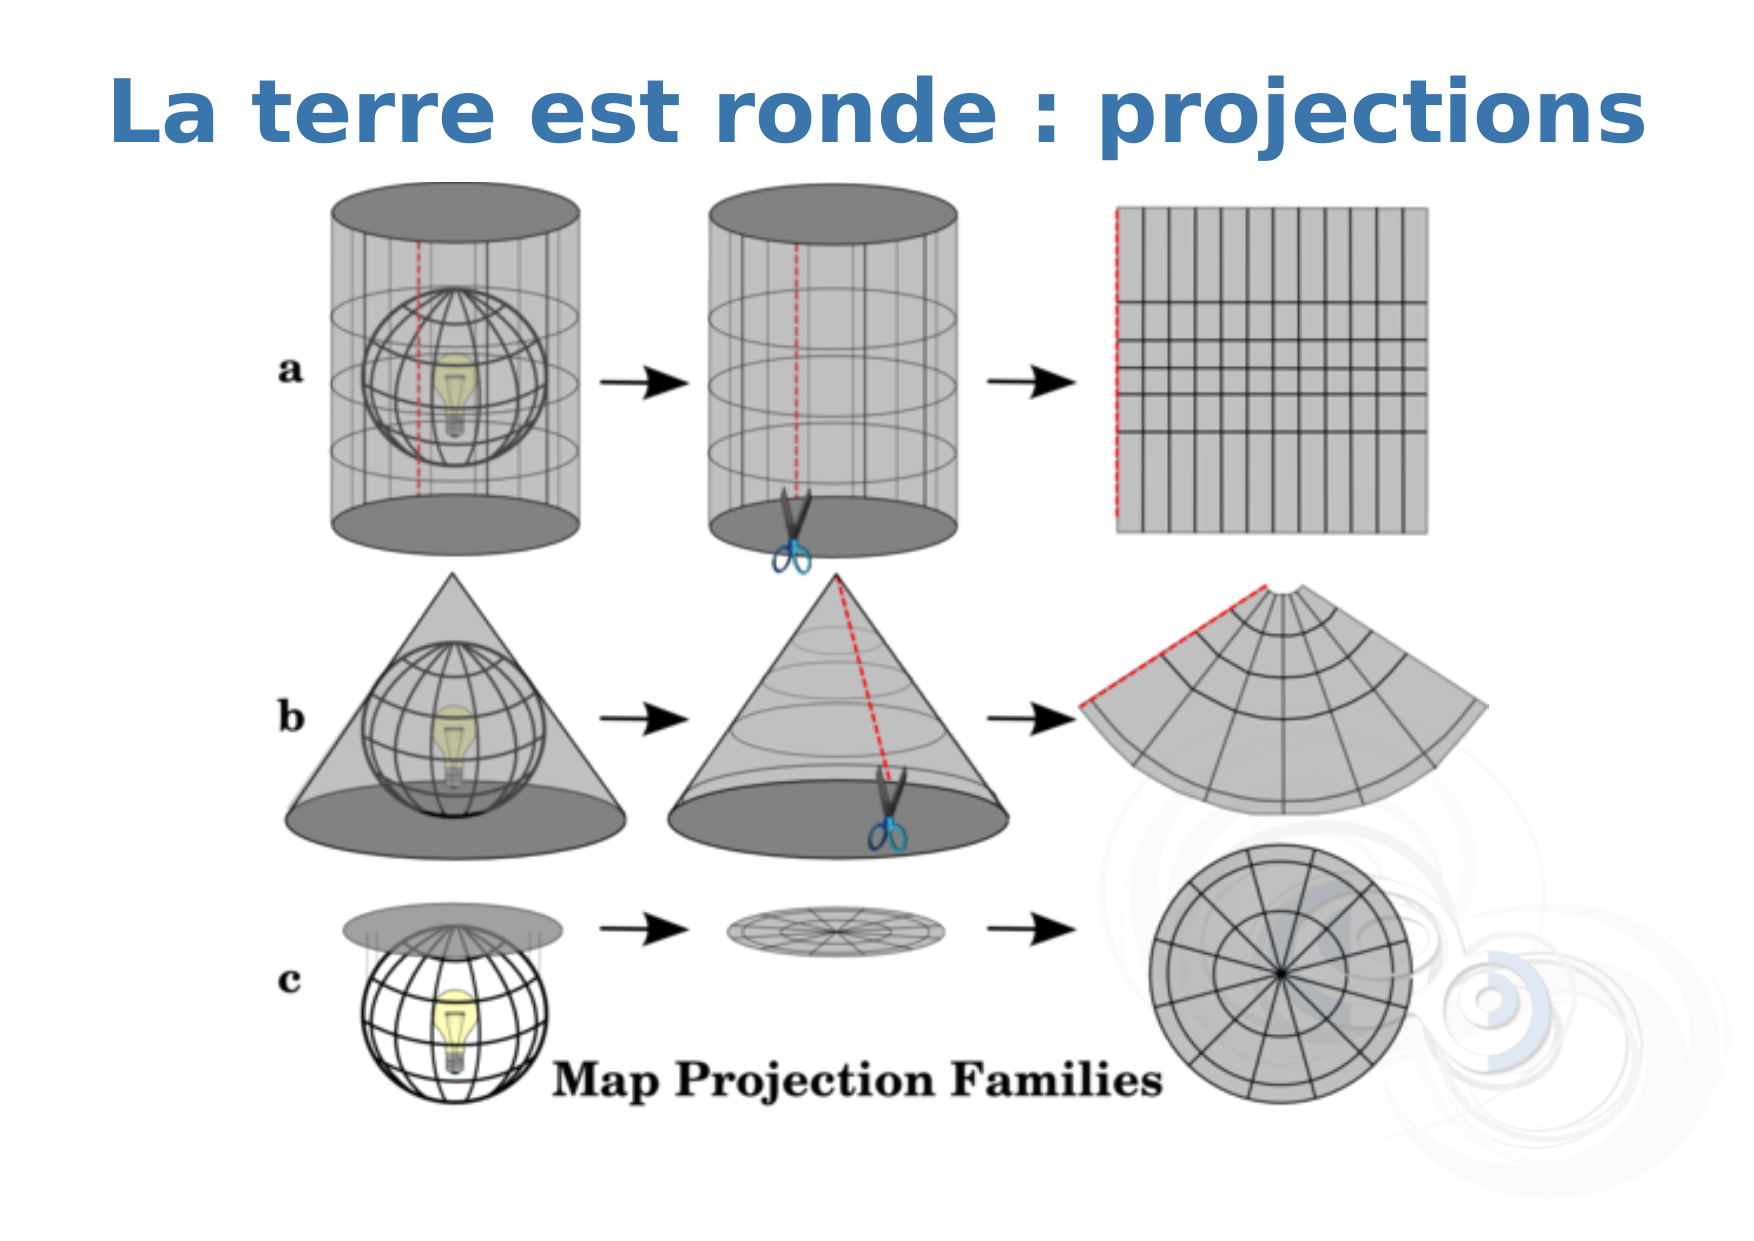

# La terre est ronde : projections